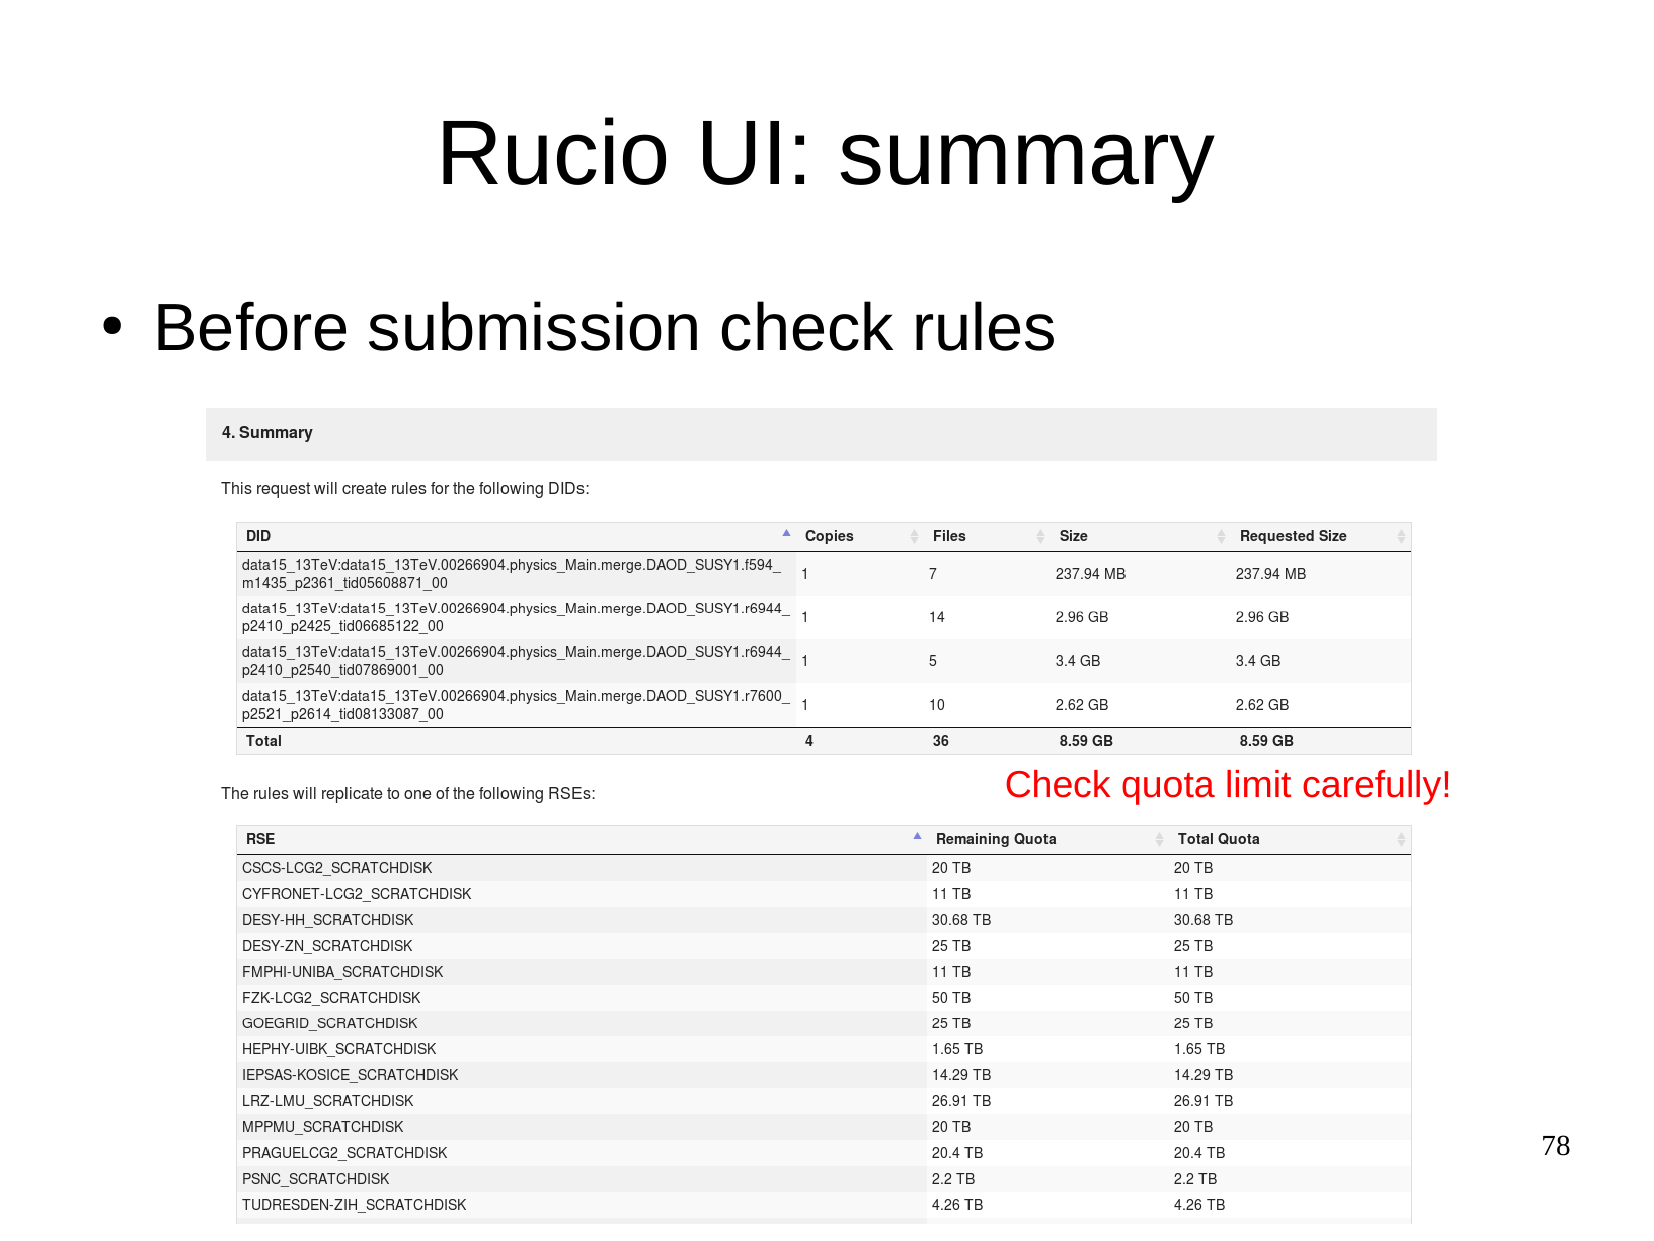

# Rucio UI: summary
Before submission check rules
Check quota limit carefully!
78